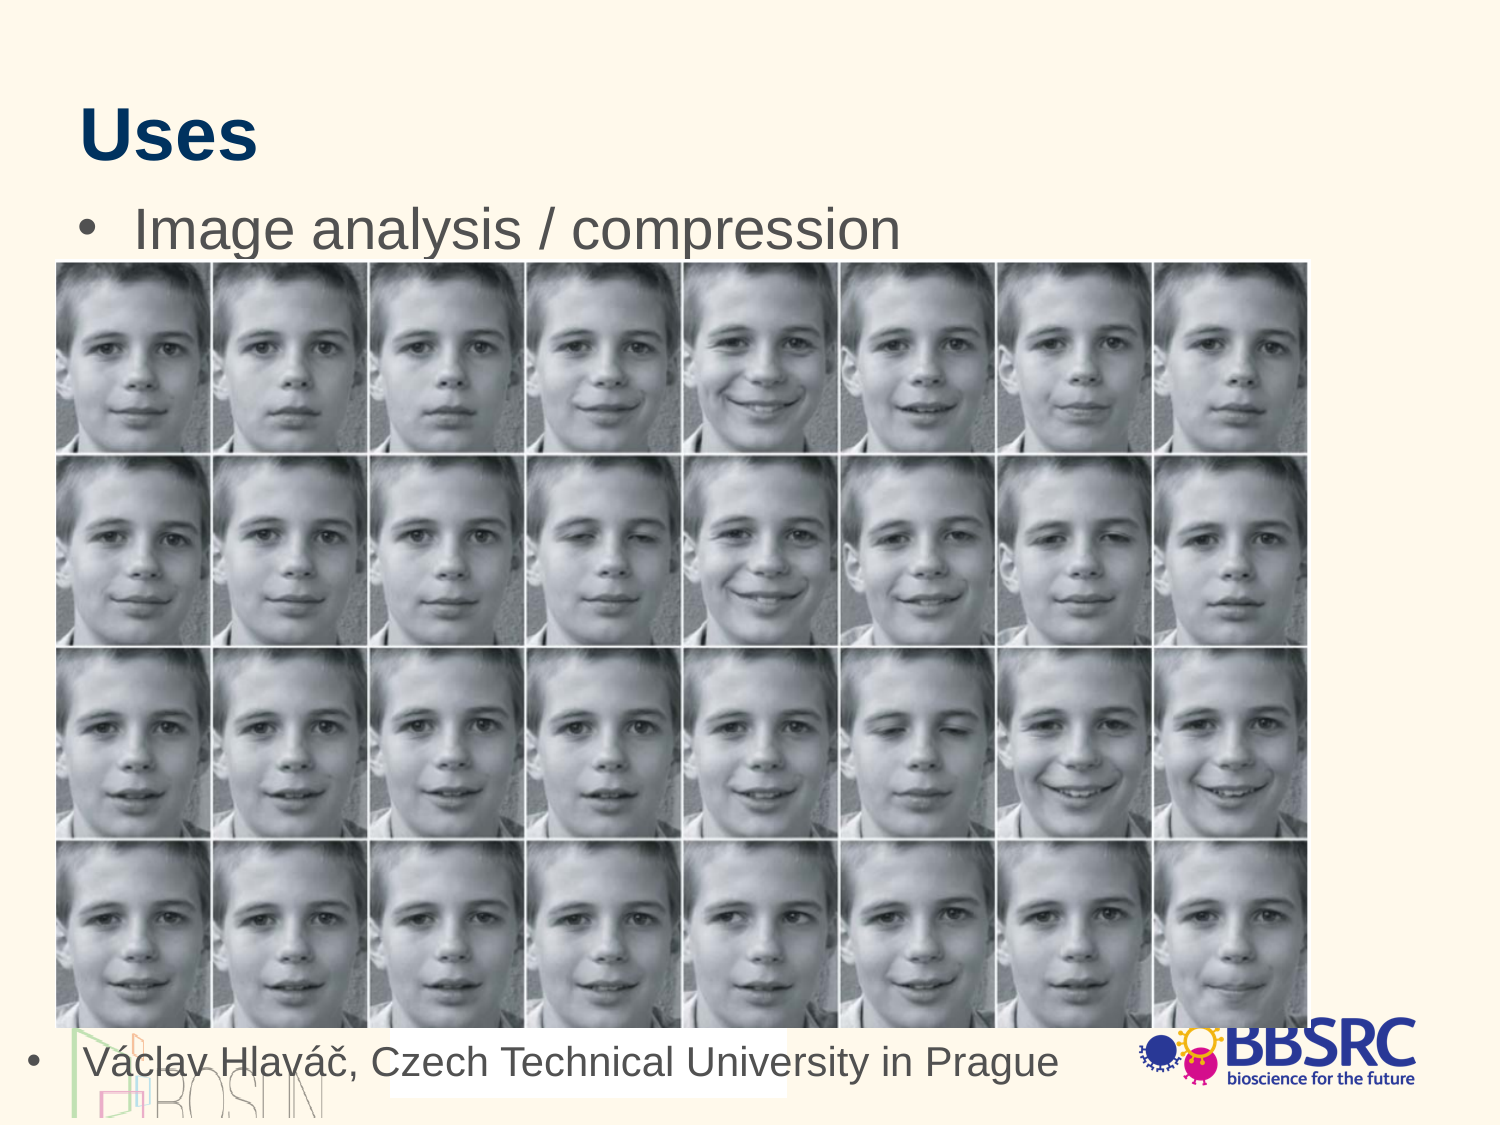

Uses
Image analysis / compression
Václav Hlaváč, Czech Technical University in Prague